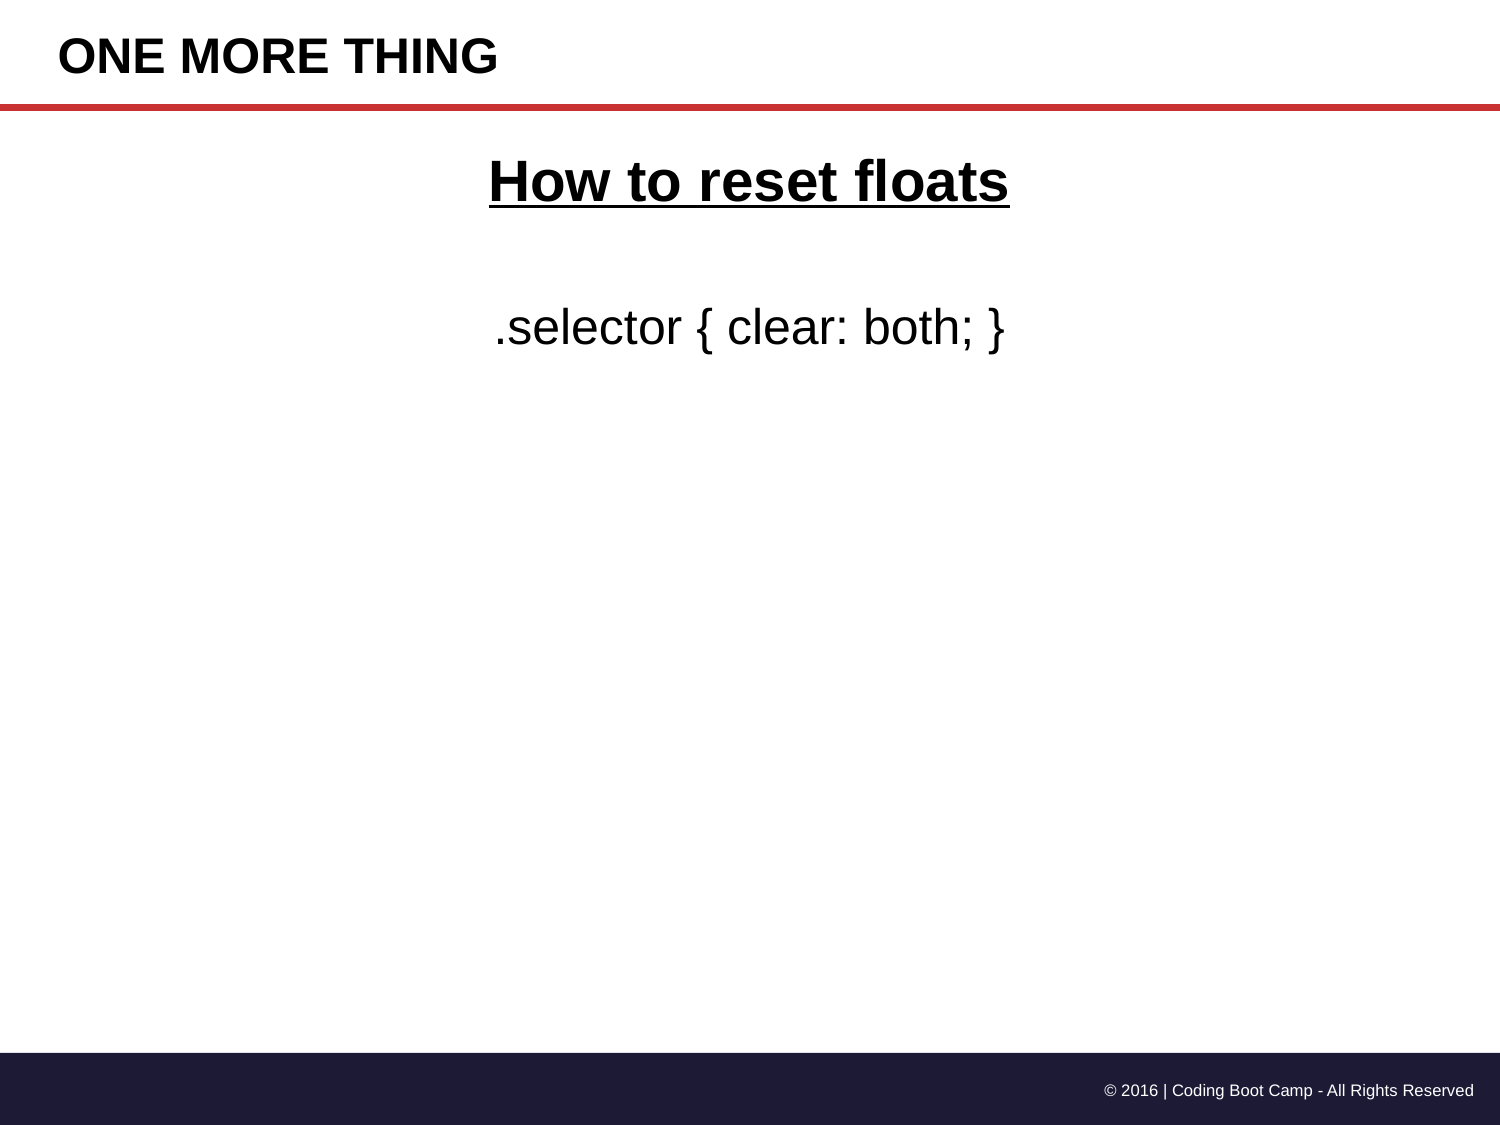

ONE MORE THING
How to reset floats
.selector { clear: both; }